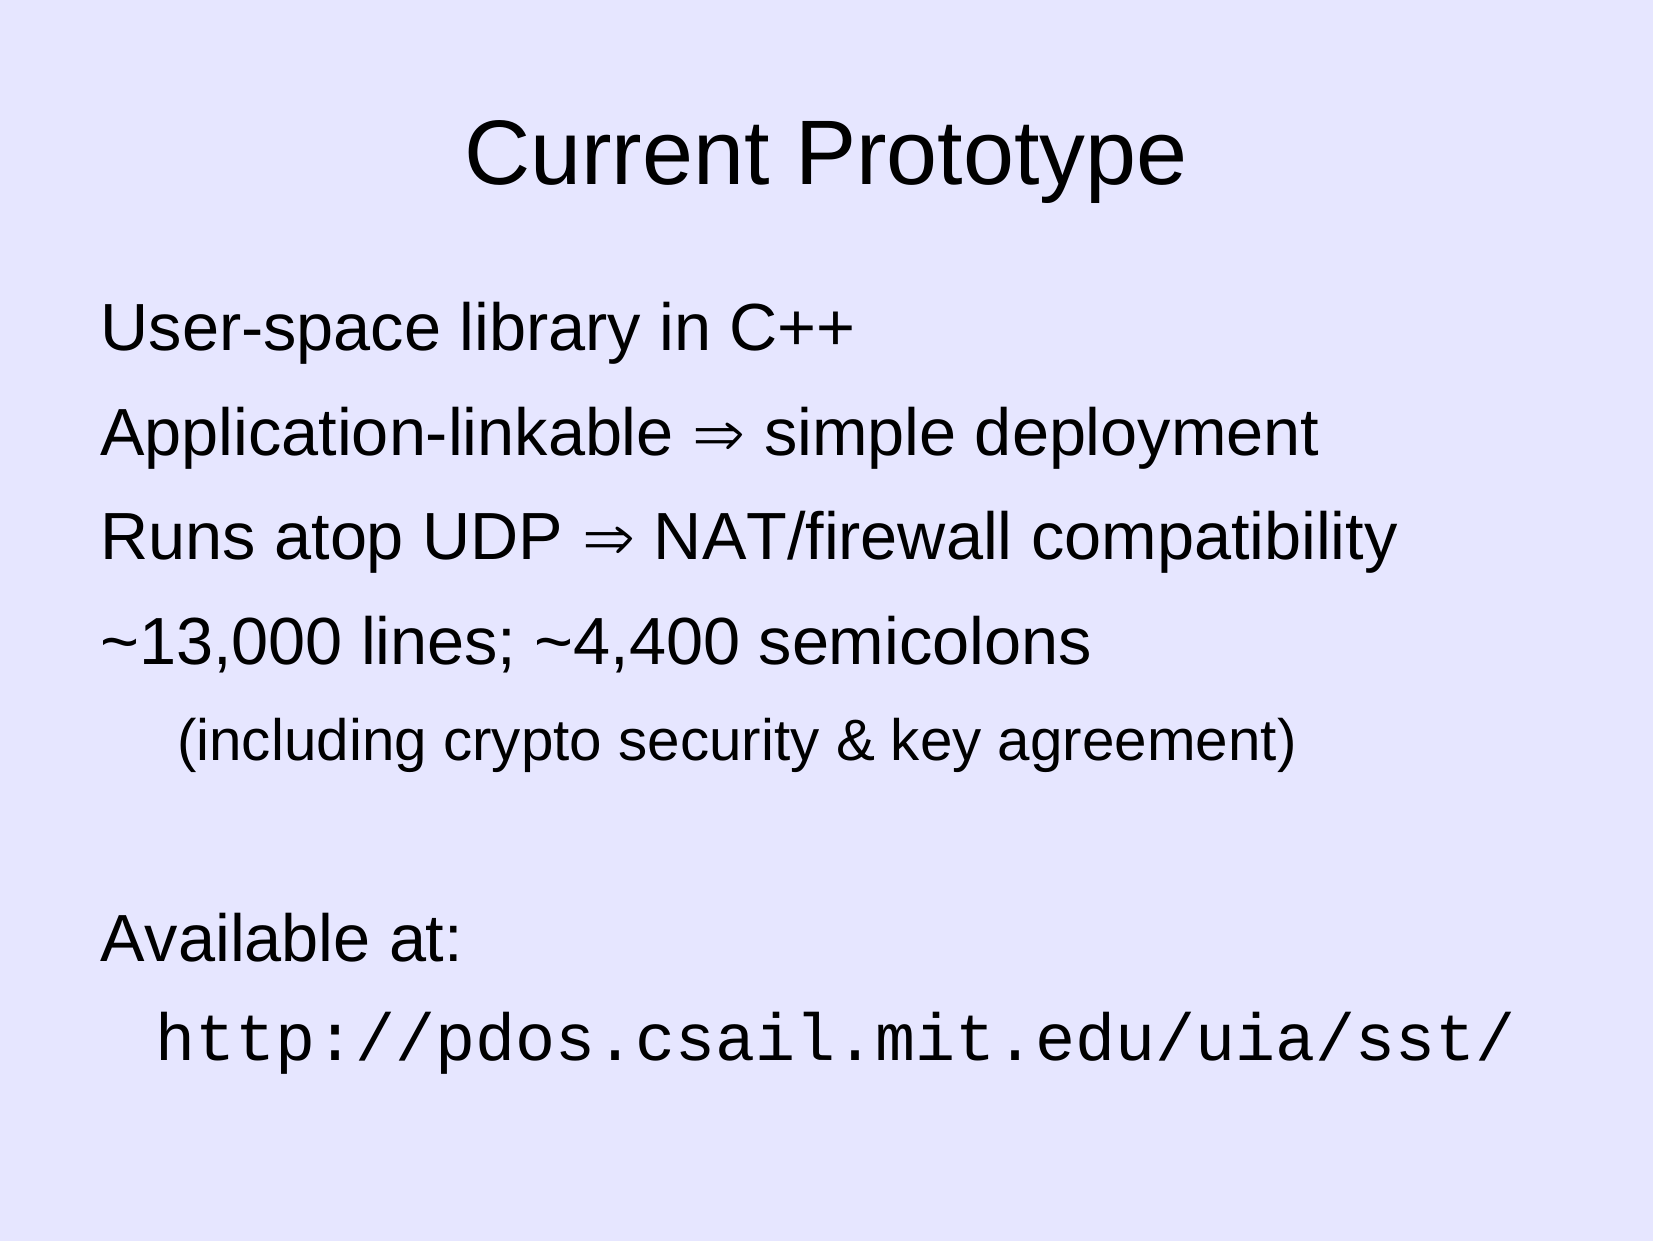

# Current Prototype
User-space library in C++
Application-linkable ⇒ simple deployment
Runs atop UDP ⇒ NAT/firewall compatibility
~13,000 lines; ~4,400 semicolons
(including crypto security & key agreement)
Available at:
http://pdos.csail.mit.edu/uia/sst/